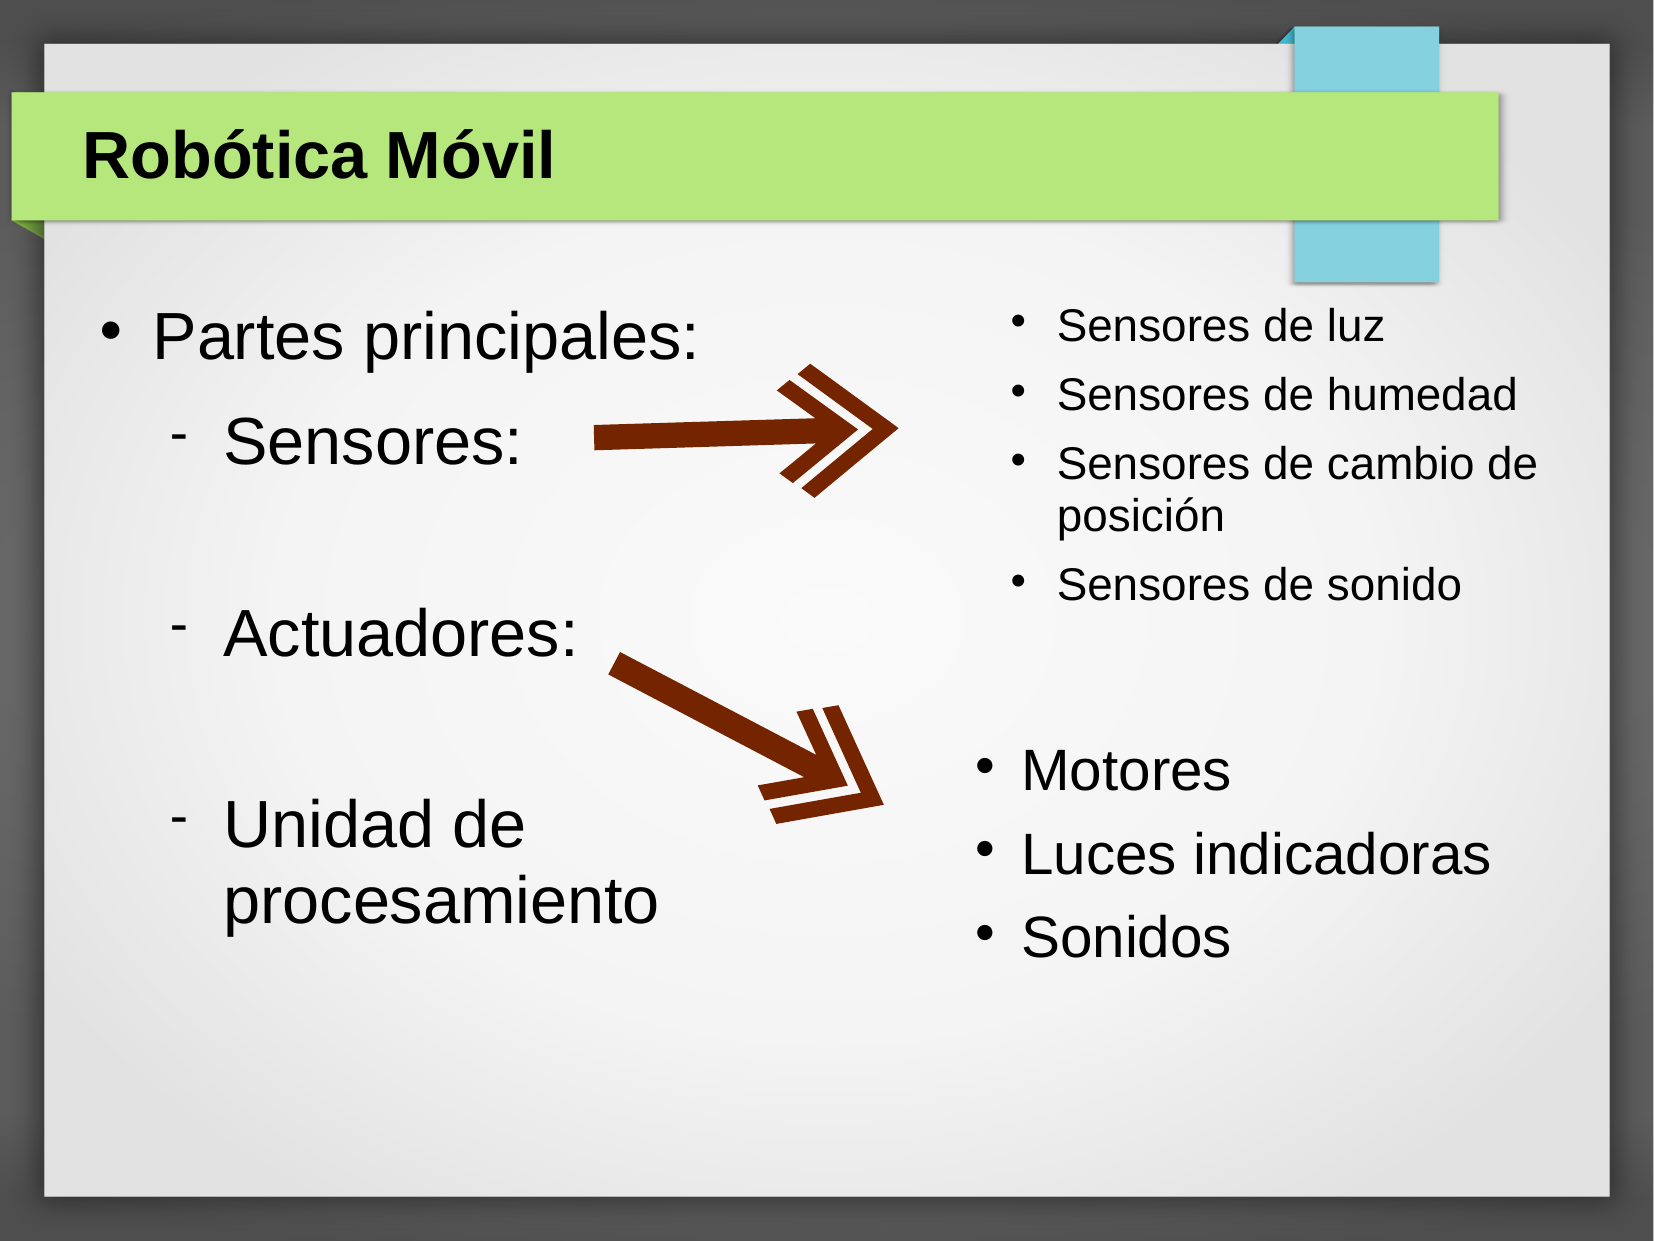

# Robótica Móvil
Partes principales:
Sensores:
Actuadores:
Unidad de procesamiento
Sensores de luz
Sensores de humedad
Sensores de cambio de posición
Sensores de sonido
Motores
Luces indicadoras
Sonidos